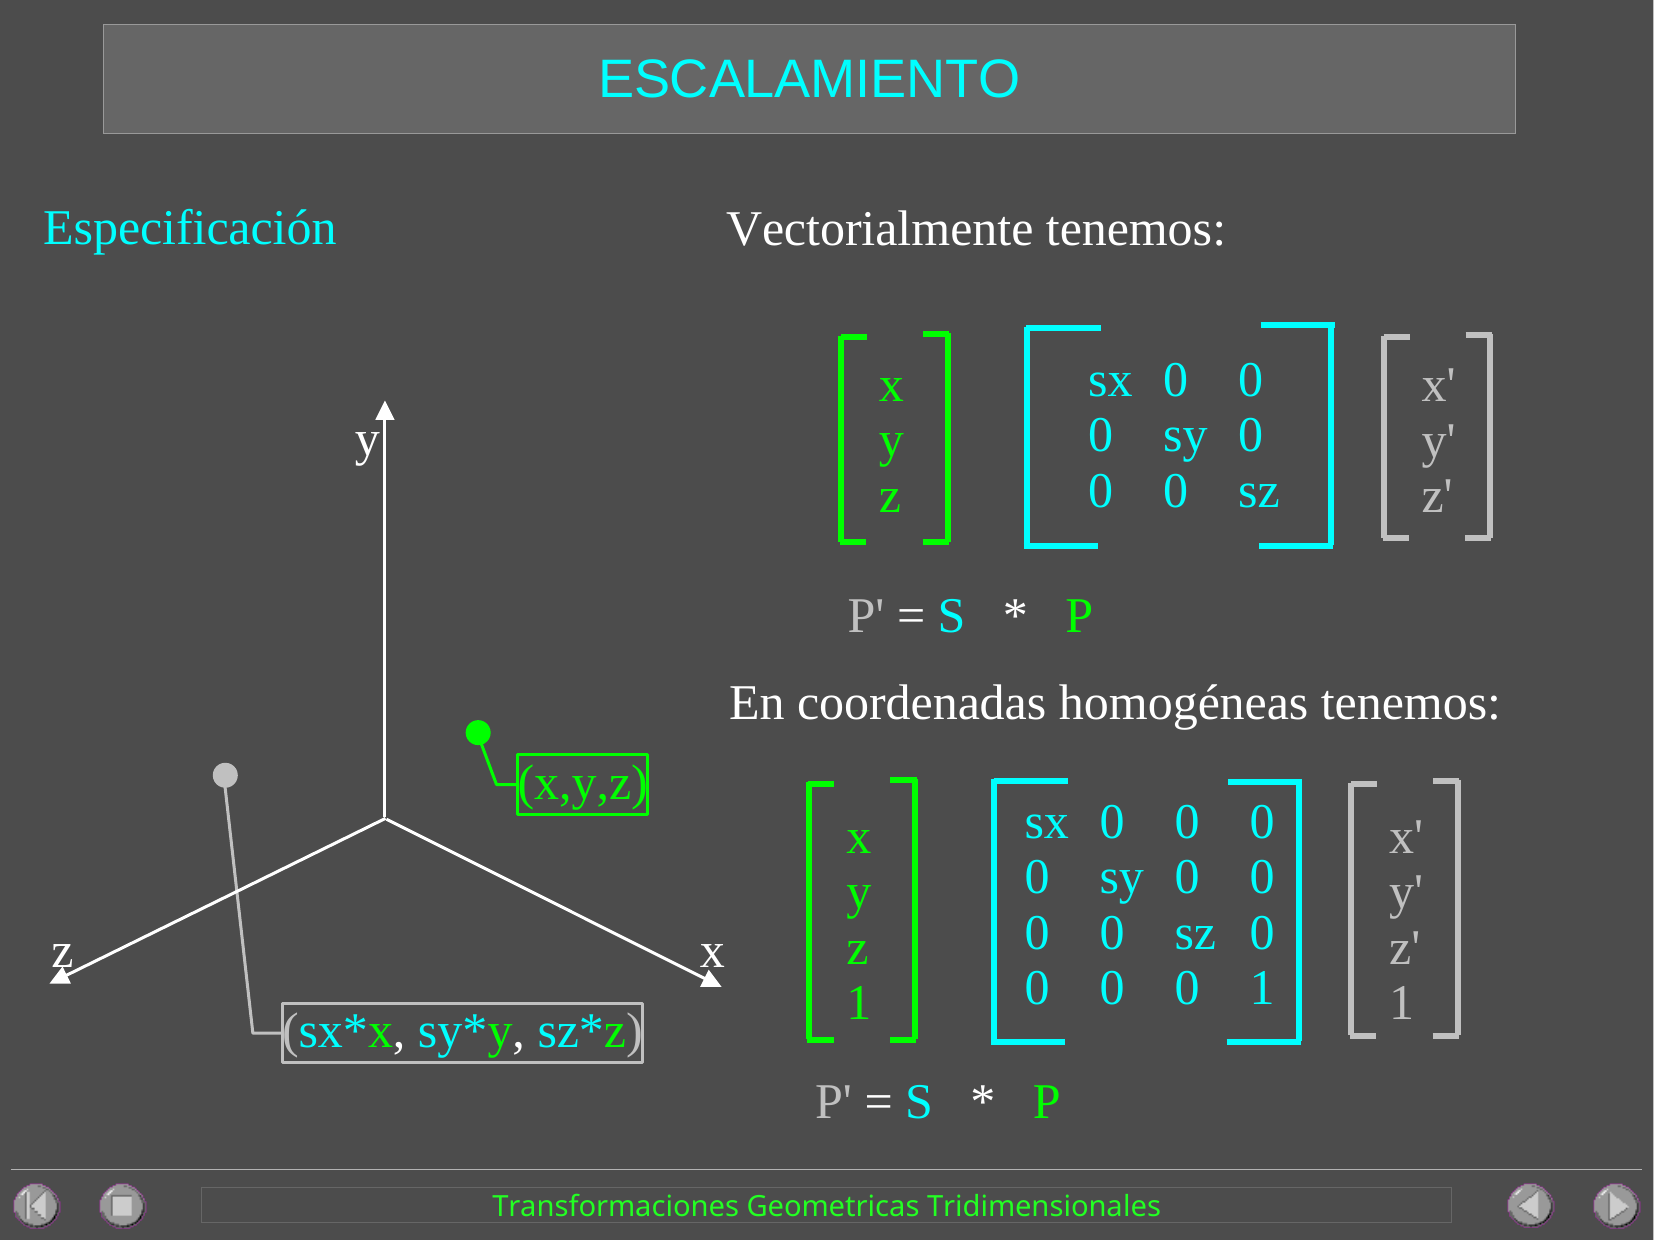

# ESCALAMIENTO
Especificación
Vectorialmente tenemos:
sx	0	0
0	sy	0
0	0	sz
x
y
z
x'
y'
z'
y
z
x
P' = S * P
En coordenadas homogéneas tenemos:
x
y
z
1
sx	0	0	0
0	sy	0	0
0	0	sz	0
0	0	0	1
x'
y'
z'
1
P' = S * P